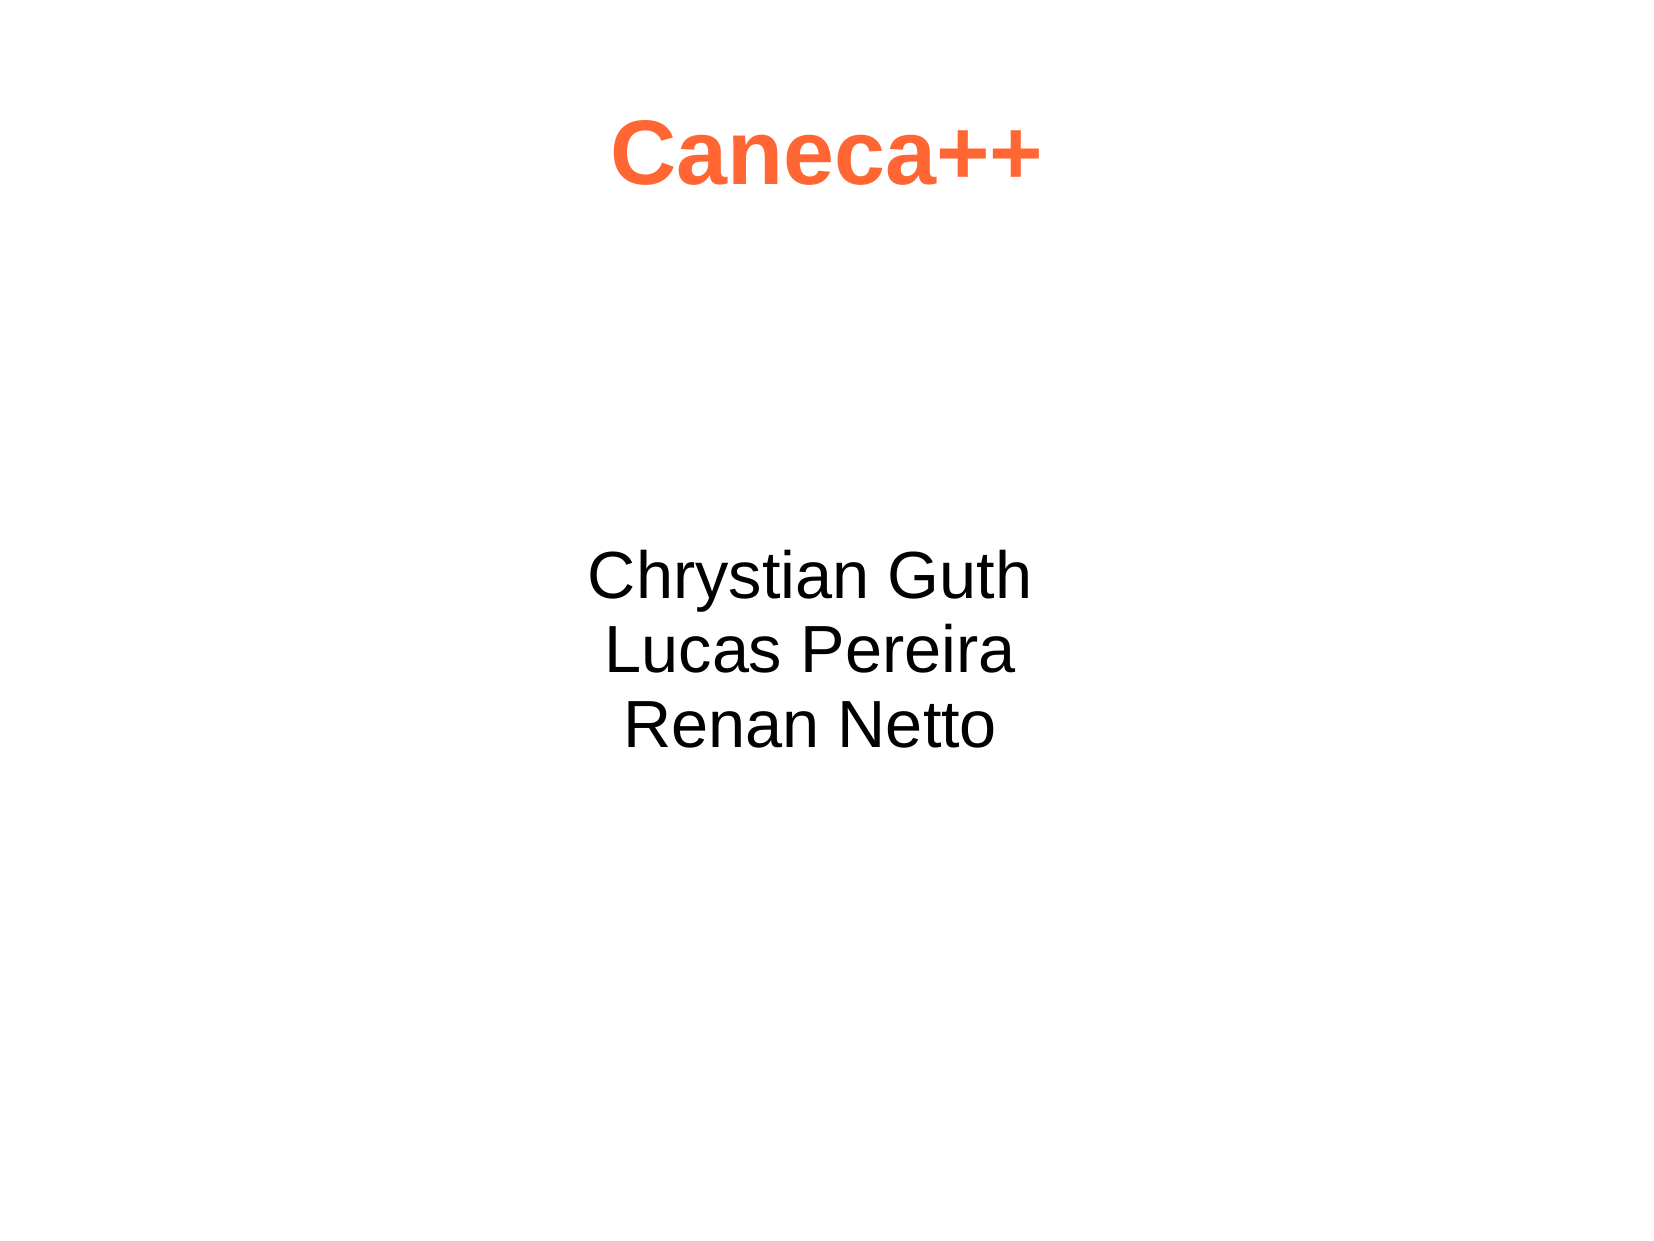

# Caneca++
Chrystian Guth
Lucas Pereira
Renan Netto